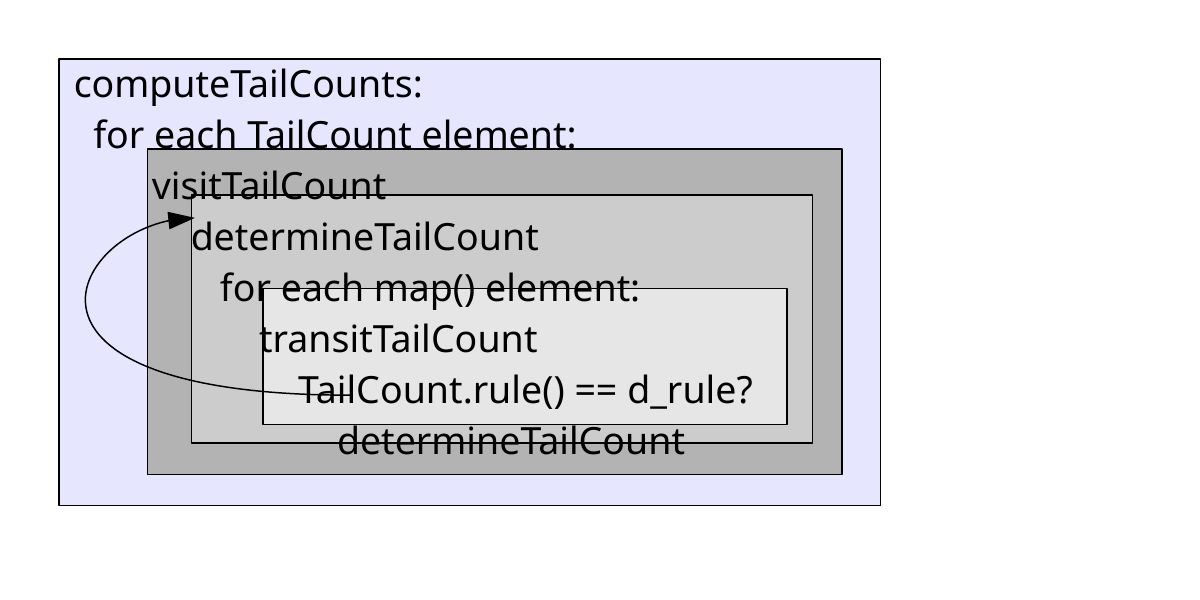

computeTailCounts:
 for each TailCount element:
 visitTailCount
 determineTailCount
 for each map() element:
 transitTailCount
 TailCount.rule() == d_rule?
 determineTailCount